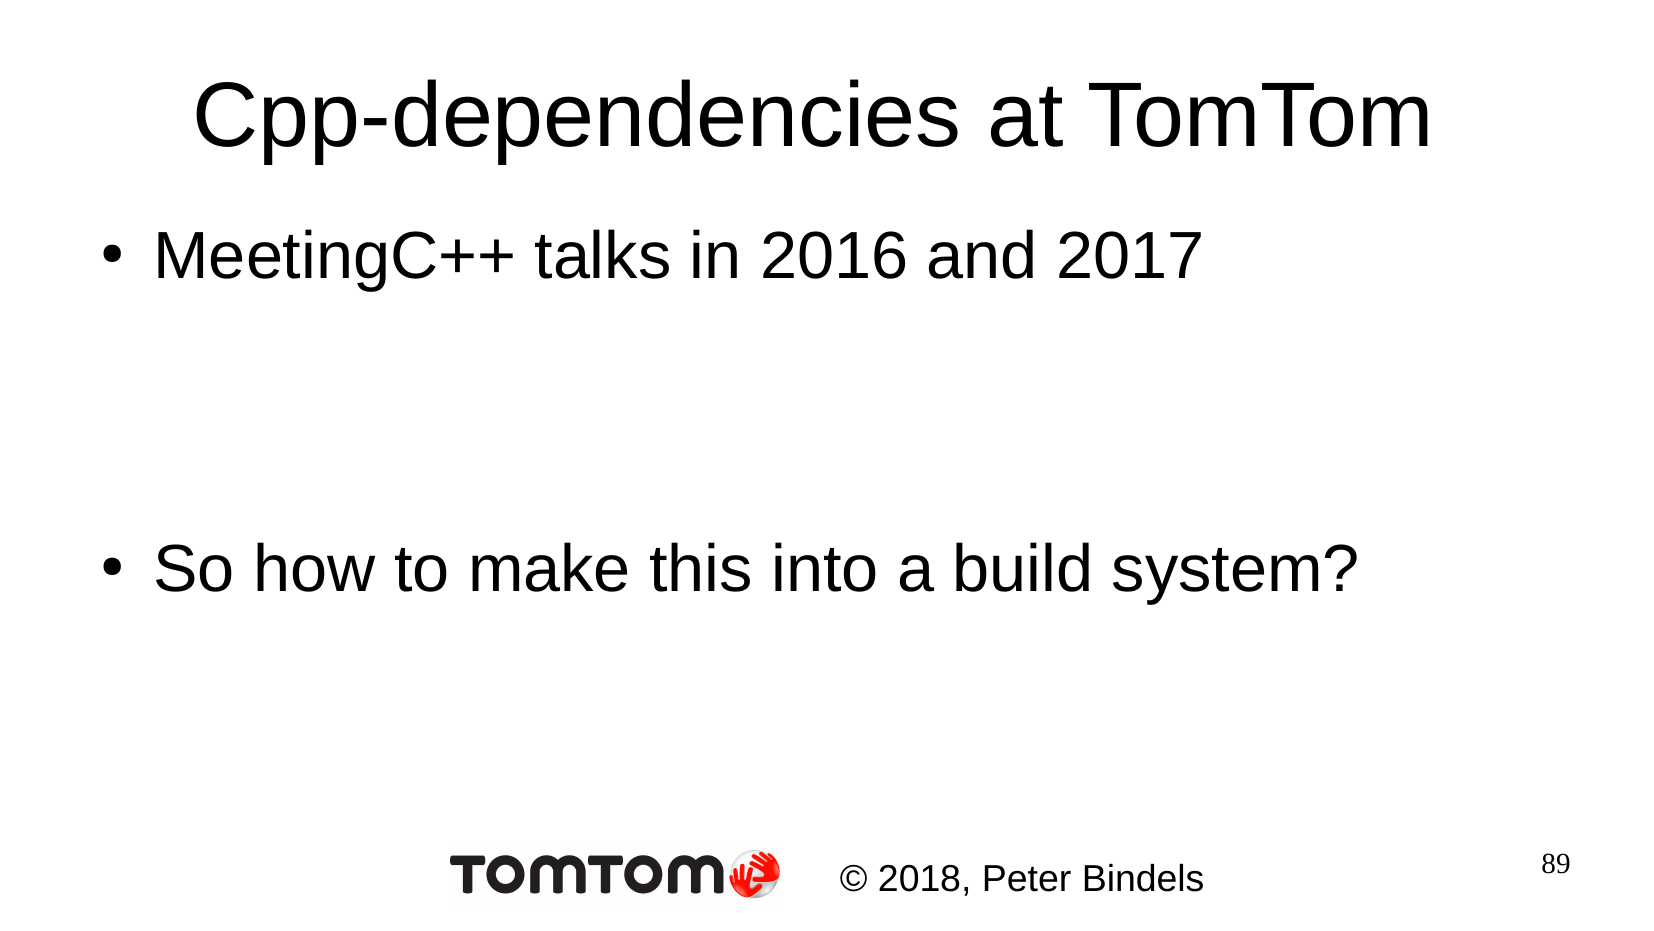

# Cpp-dependencies at TomTom
MeetingC++ talks in 2016 and 2017
So how to make this into a build system?
89